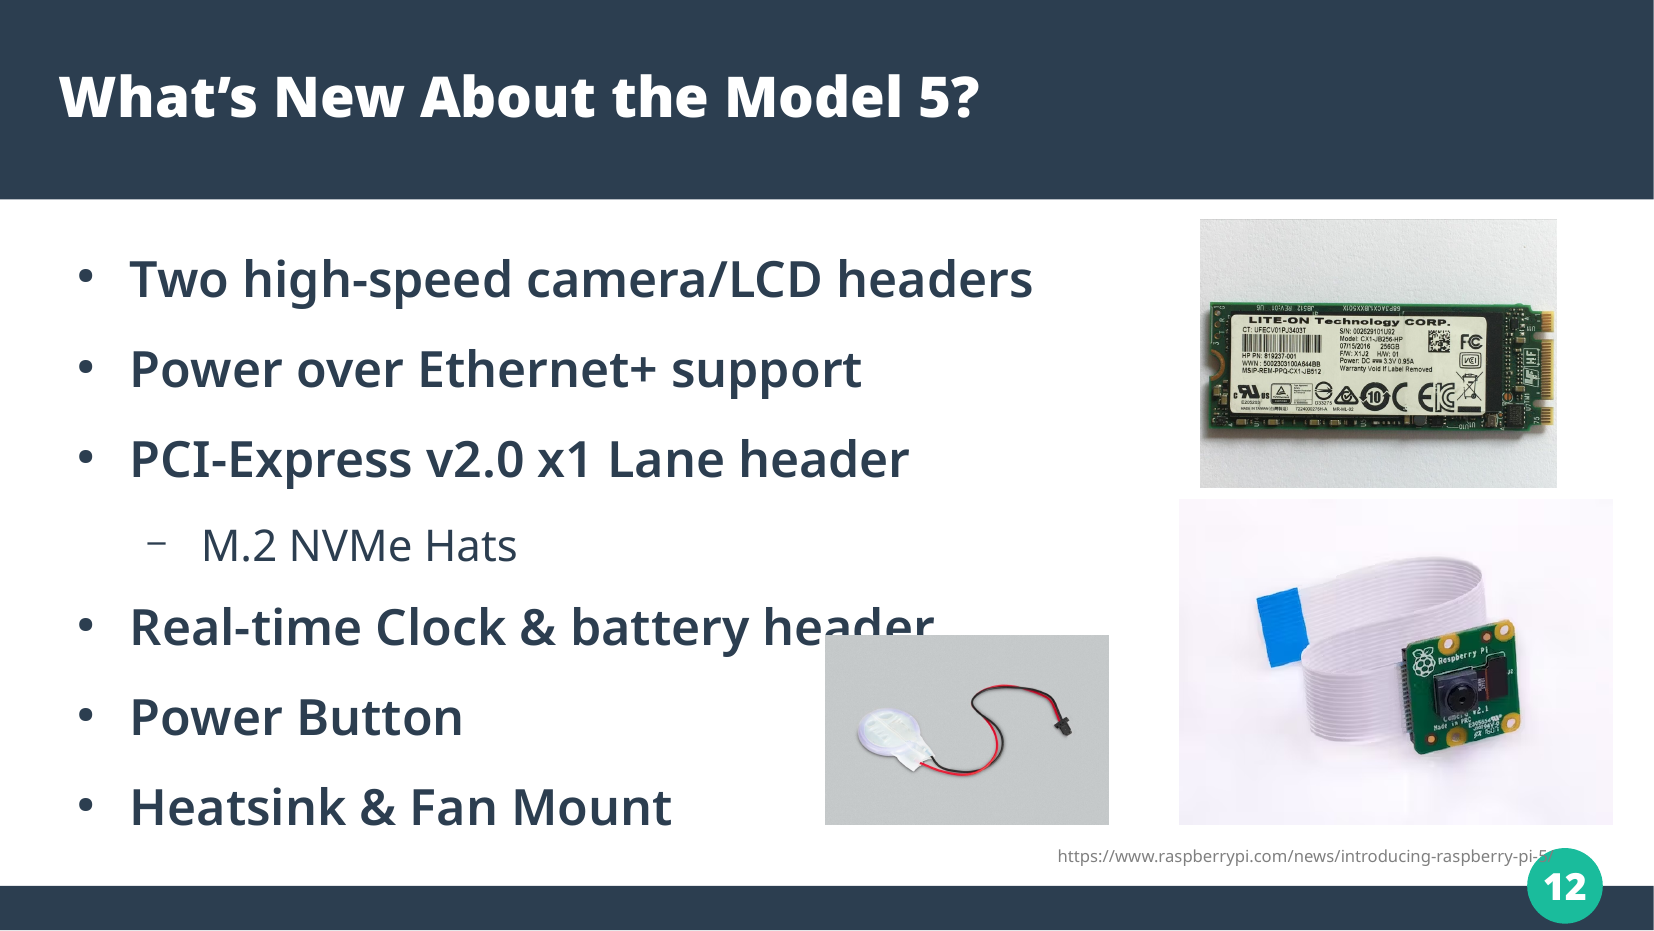

# What’s New About the Model 5?
Two high-speed camera/LCD headers
Power over Ethernet+ support
PCI-Express v2.0 x1 Lane header
M.2 NVMe Hats
Real-time Clock & battery header
Power Button
Heatsink & Fan Mount
https://www.raspberrypi.com/news/introducing-raspberry-pi-5/